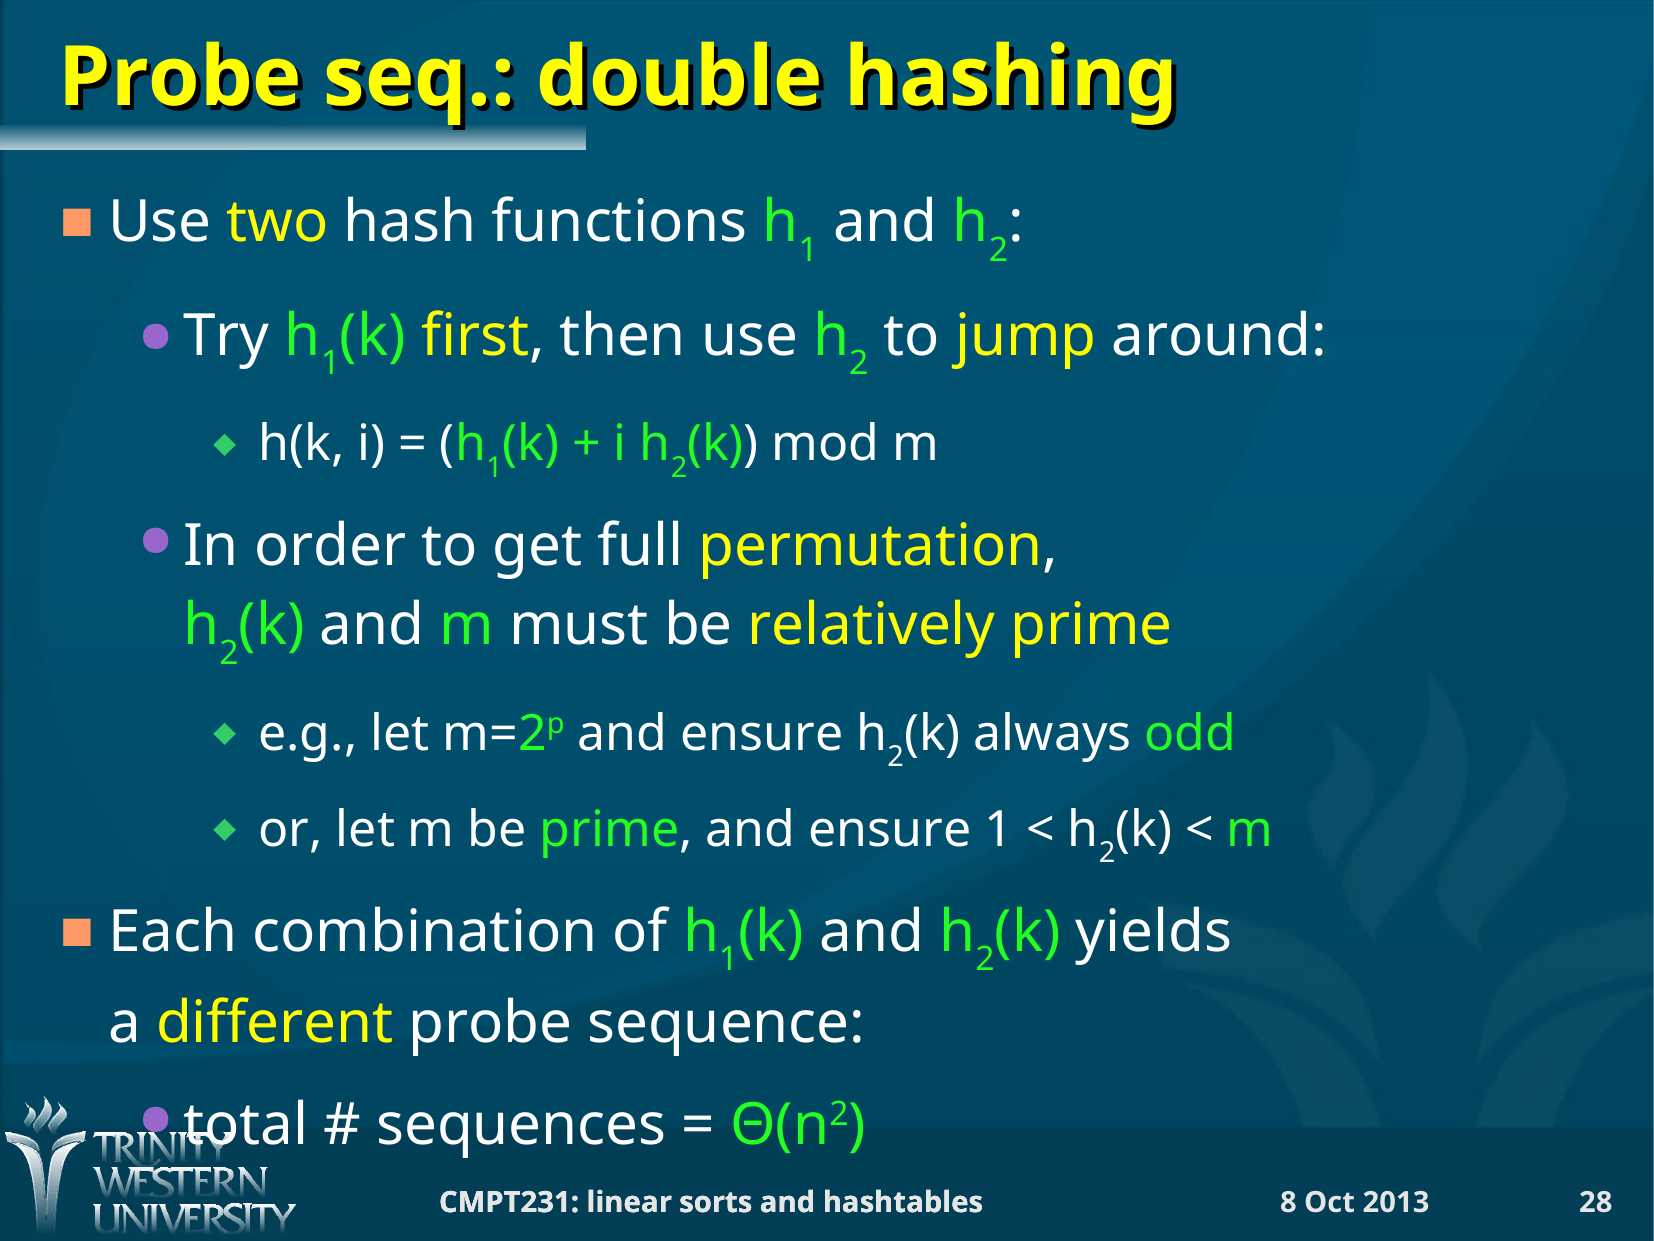

# Probe seq.: double hashing
Use two hash functions h1 and h2:
Try h1(k) first, then use h2 to jump around:
h(k, i) = (h1(k) + i h2(k)) mod m
In order to get full permutation,
h2(k) and m must be relatively prime
e.g., let m=2p and ensure h2(k) always odd
or, let m be prime, and ensure 1 < h2(k) < m
Each combination of h1(k) and h2(k) yields
a different probe sequence:
total # sequences = Θ(n2)
CMPT231: linear sorts and hashtables
8 Oct 2013
28